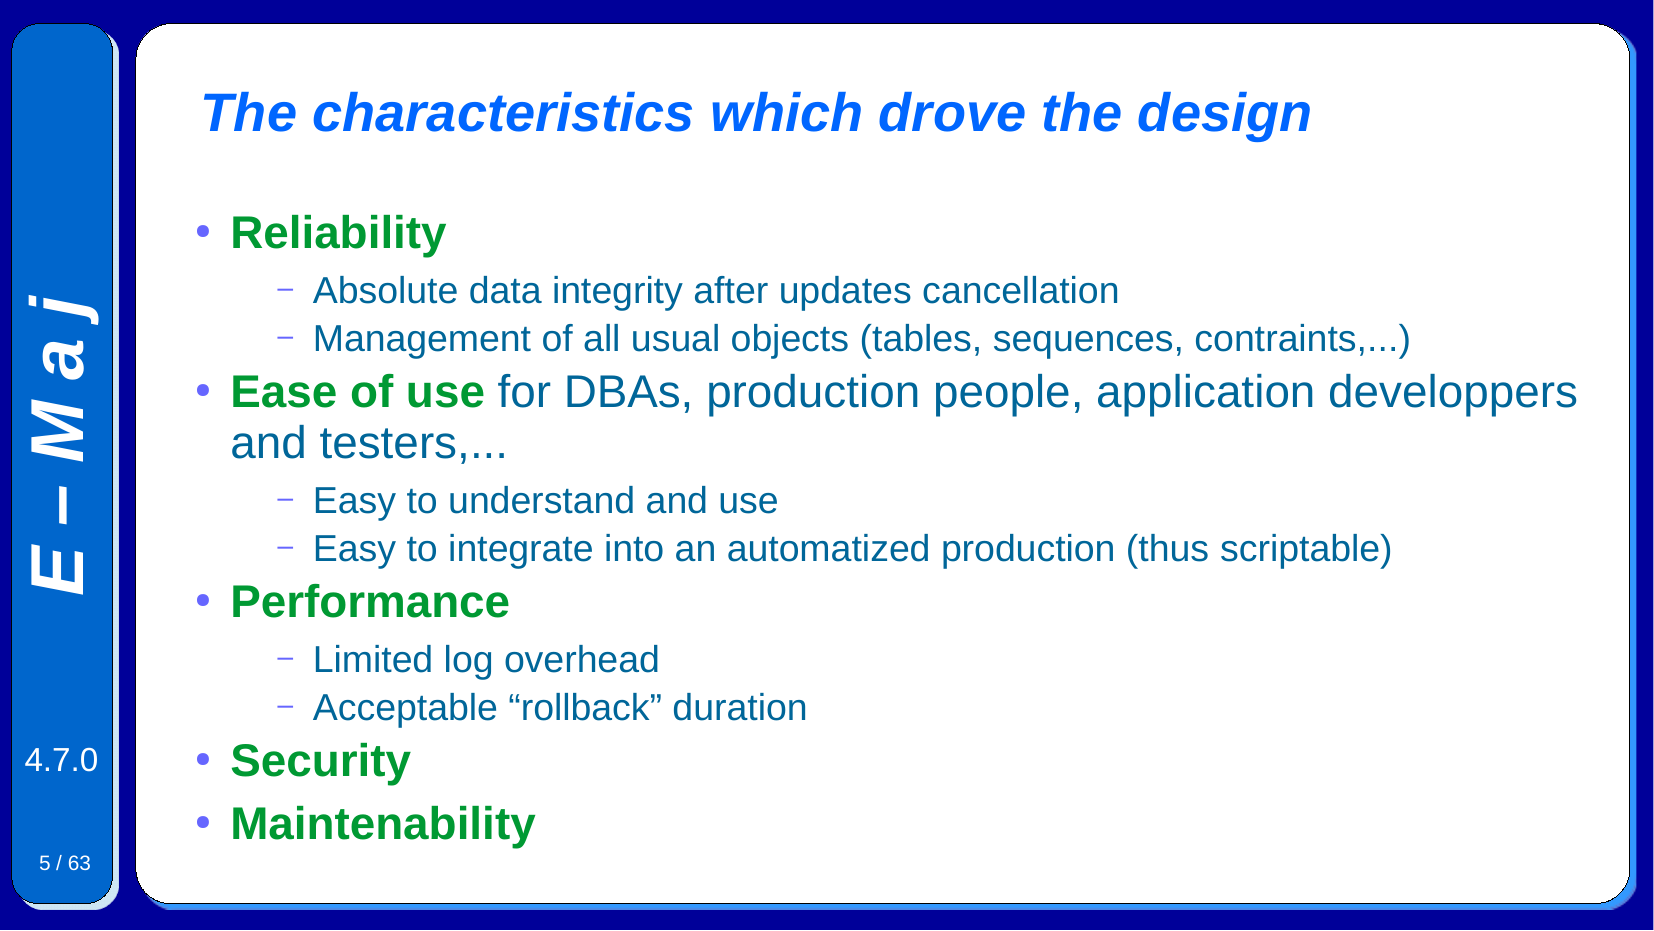

# The characteristics which drove the design
Reliability
Absolute data integrity after updates cancellation
Management of all usual objects (tables, sequences, contraints,...)
Ease of use for DBAs, production people, application developpers and testers,...
Easy to understand and use
Easy to integrate into an automatized production (thus scriptable)
Performance
Limited log overhead
Acceptable “rollback” duration
Security
Maintenability